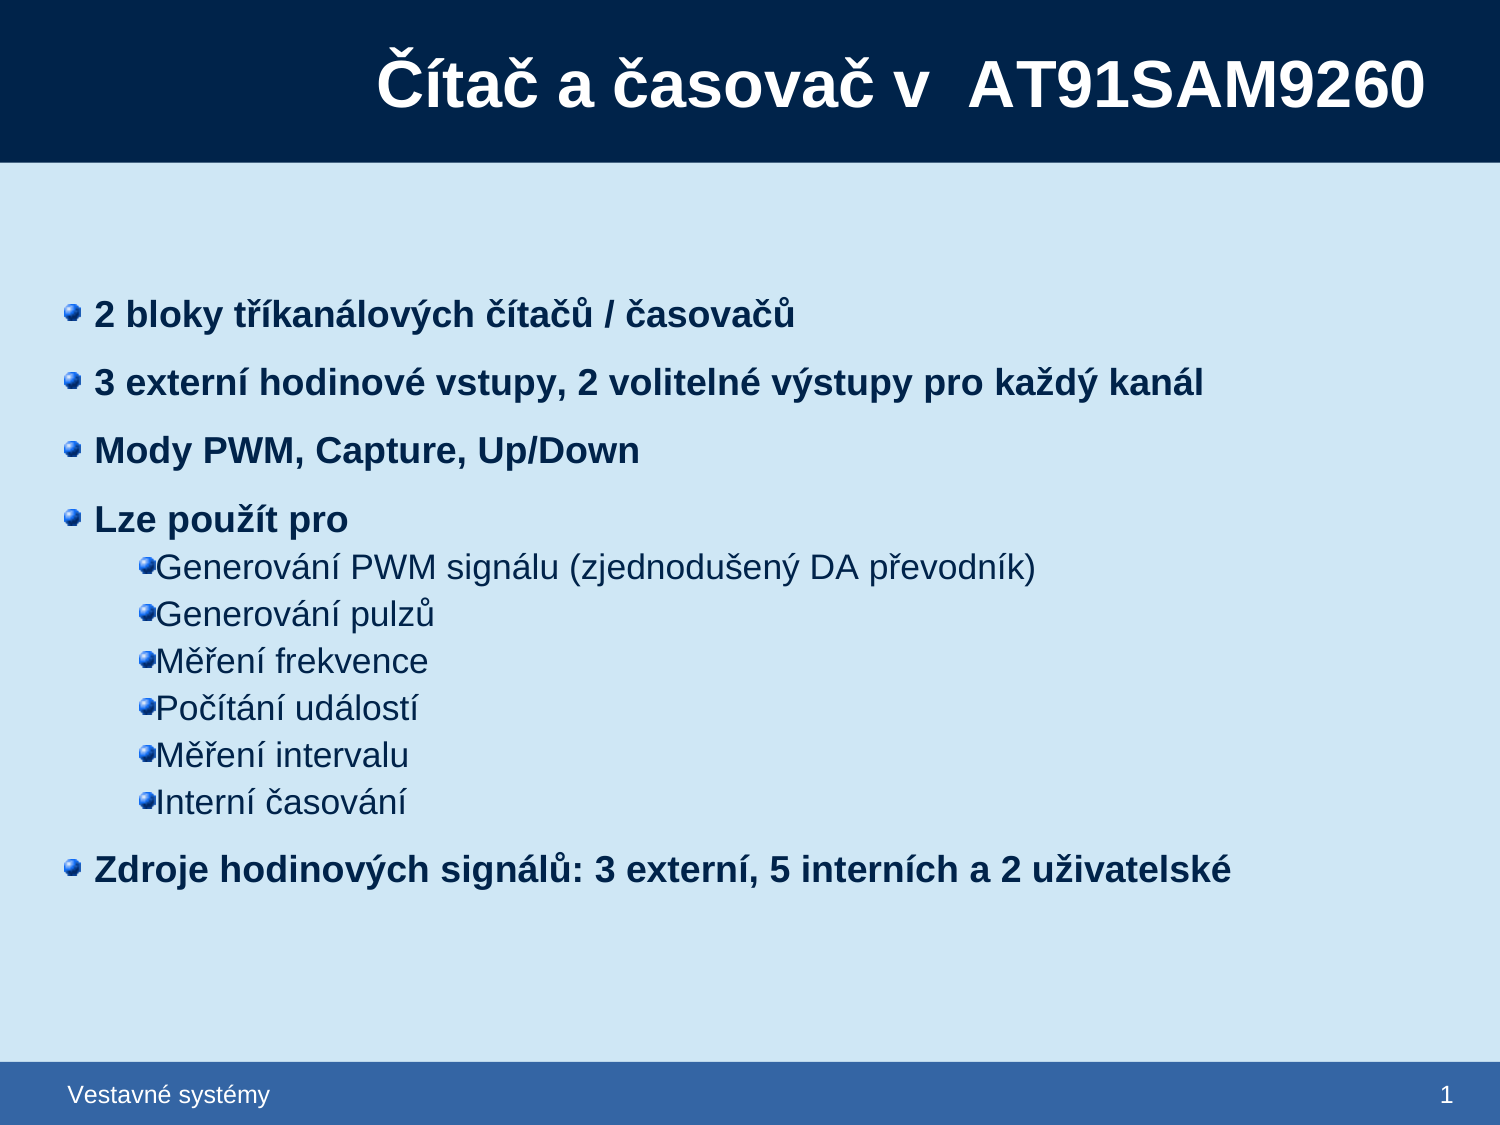

# Čítač a časovač v AT91SAM9260
2 bloky tříkanálových čítačů / časovačů
3 externí hodinové vstupy, 2 volitelné výstupy pro každý kanál
Mody PWM, Capture, Up/Down
Lze použít pro
Generování PWM signálu (zjednodušený DA převodník)
Generování pulzů
Měření frekvence
Počítání událostí
Měření intervalu
Interní časování
Zdroje hodinových signálů: 3 externí, 5 interních a 2 uživatelské